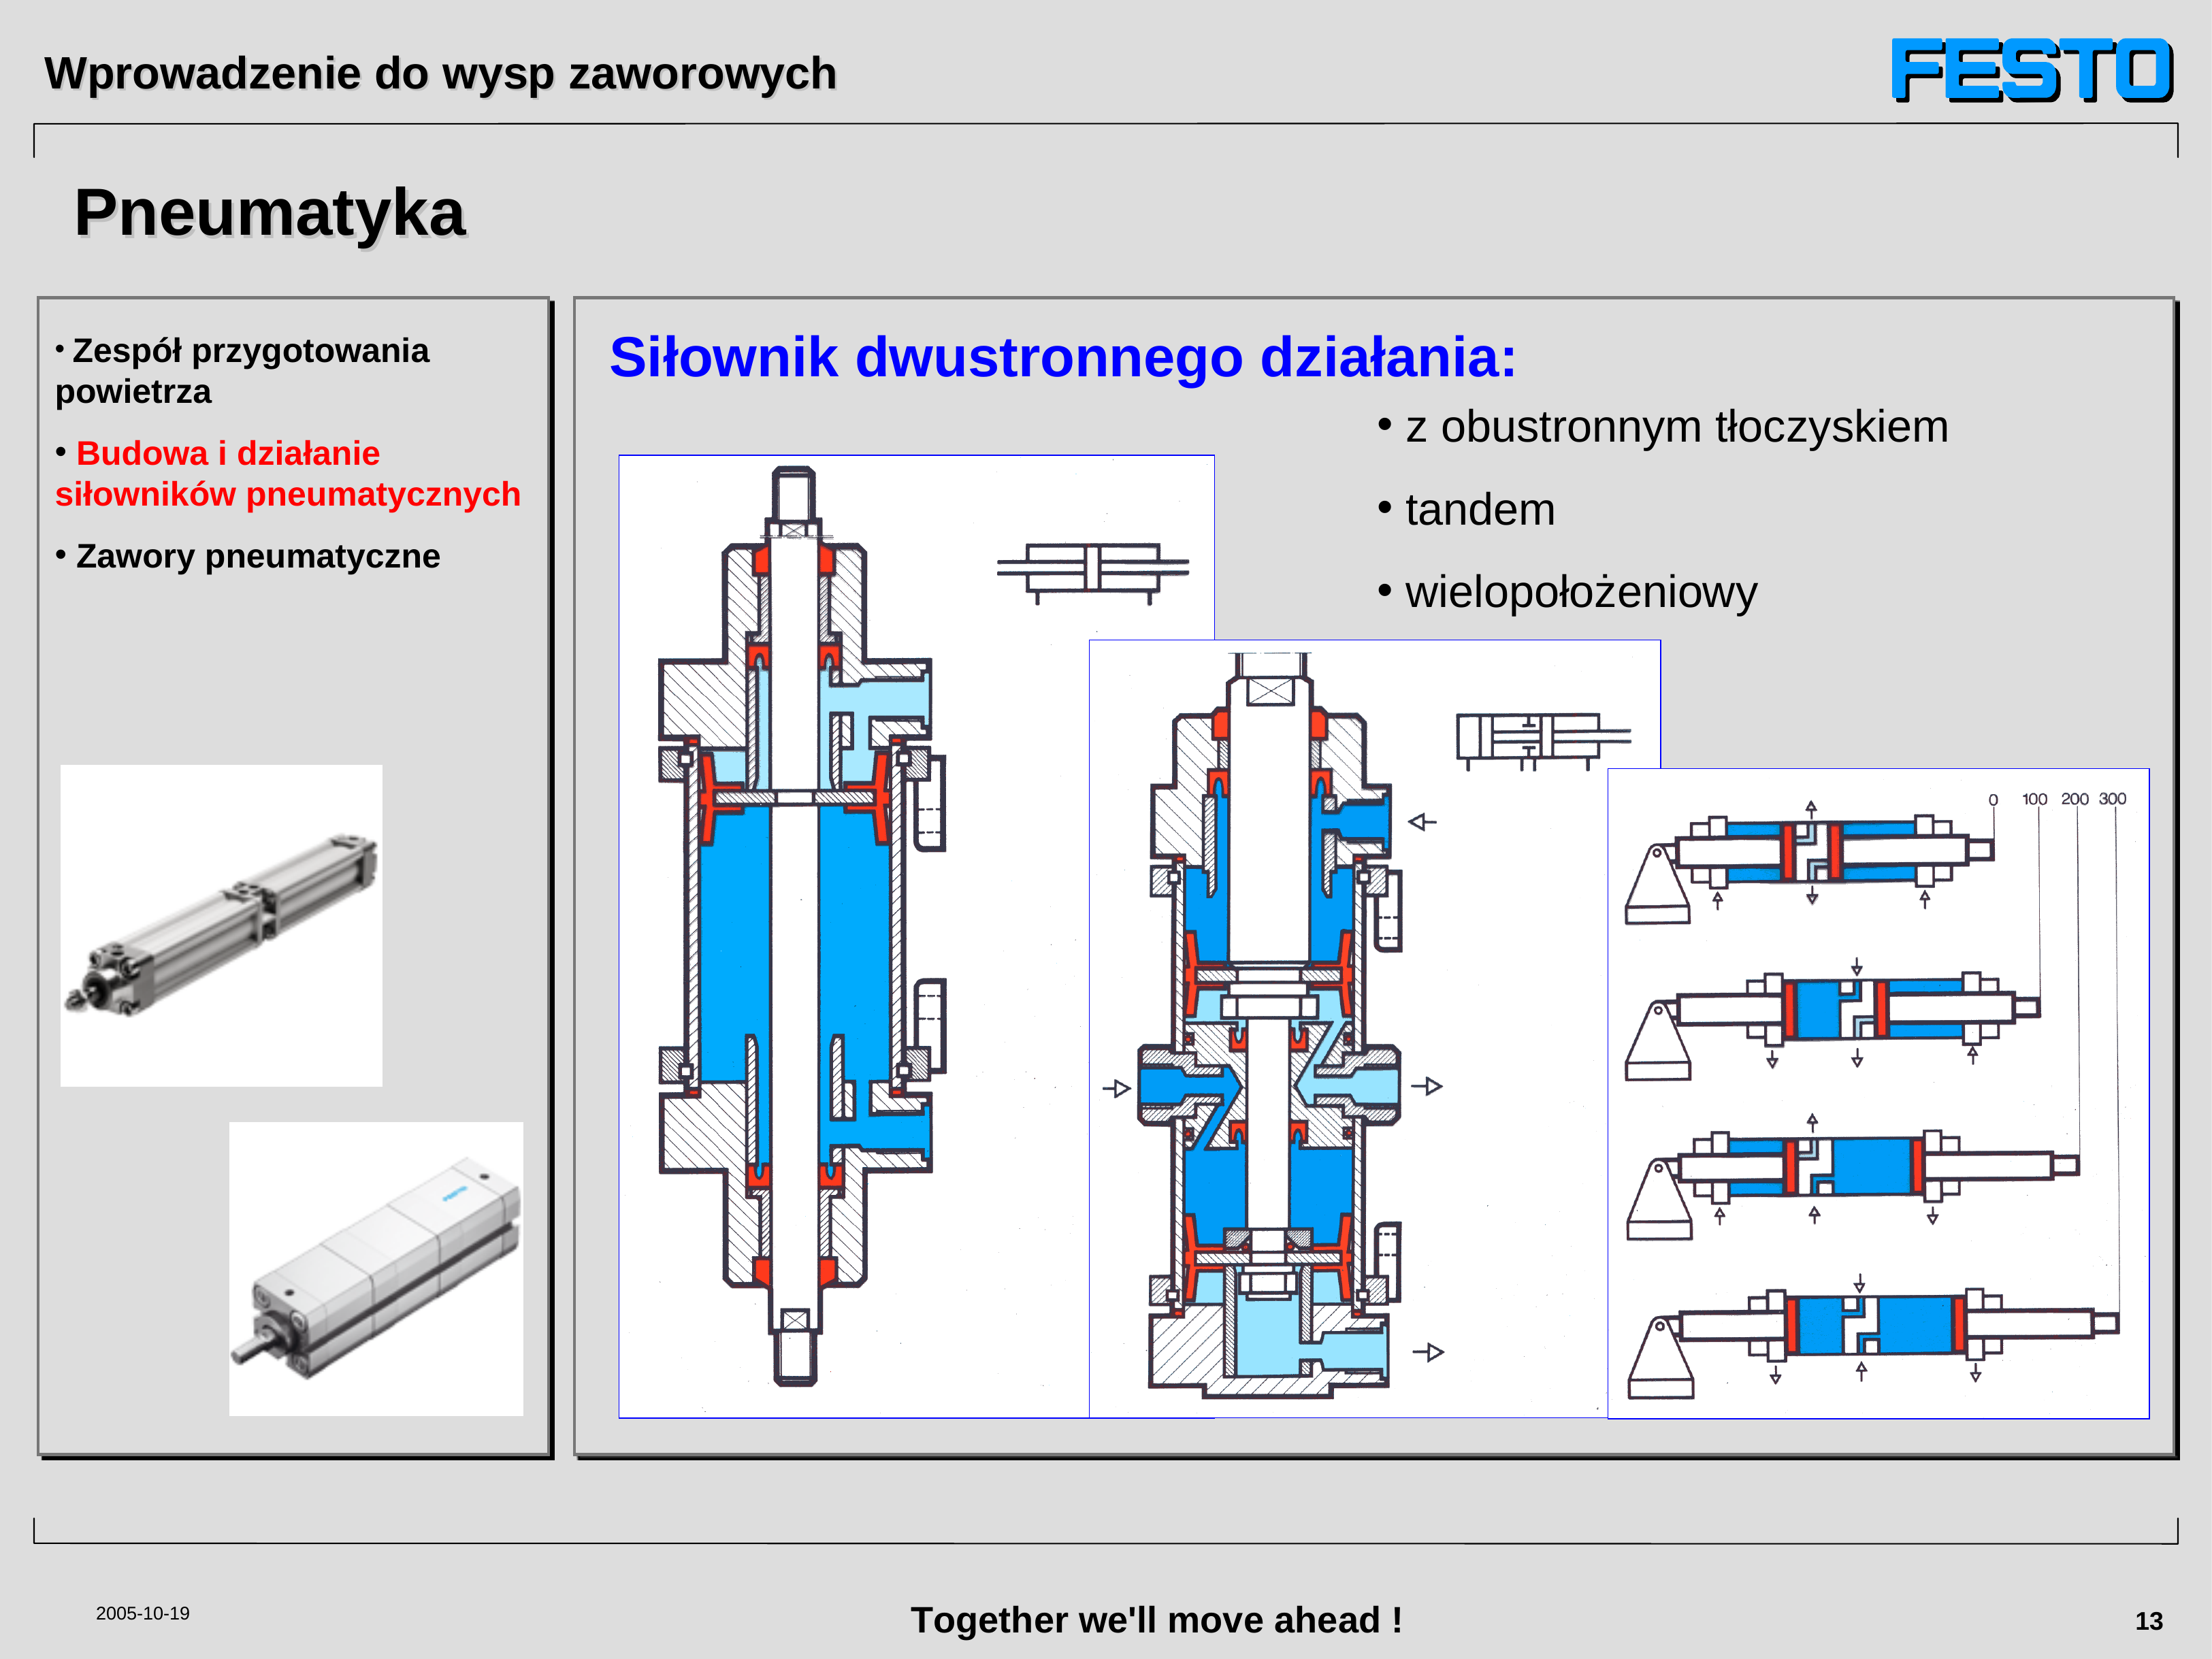

# Pneumatyka
Siłownik dwustronnego działania:
 Zespół przygotowania powietrza
 Budowa i działanie siłowników pneumatycznych
 Zawory pneumatyczne
 z obustronnym tłoczyskiem
 tandem
 wielopołożeniowy
2005-10-19
Together we'll move ahead !